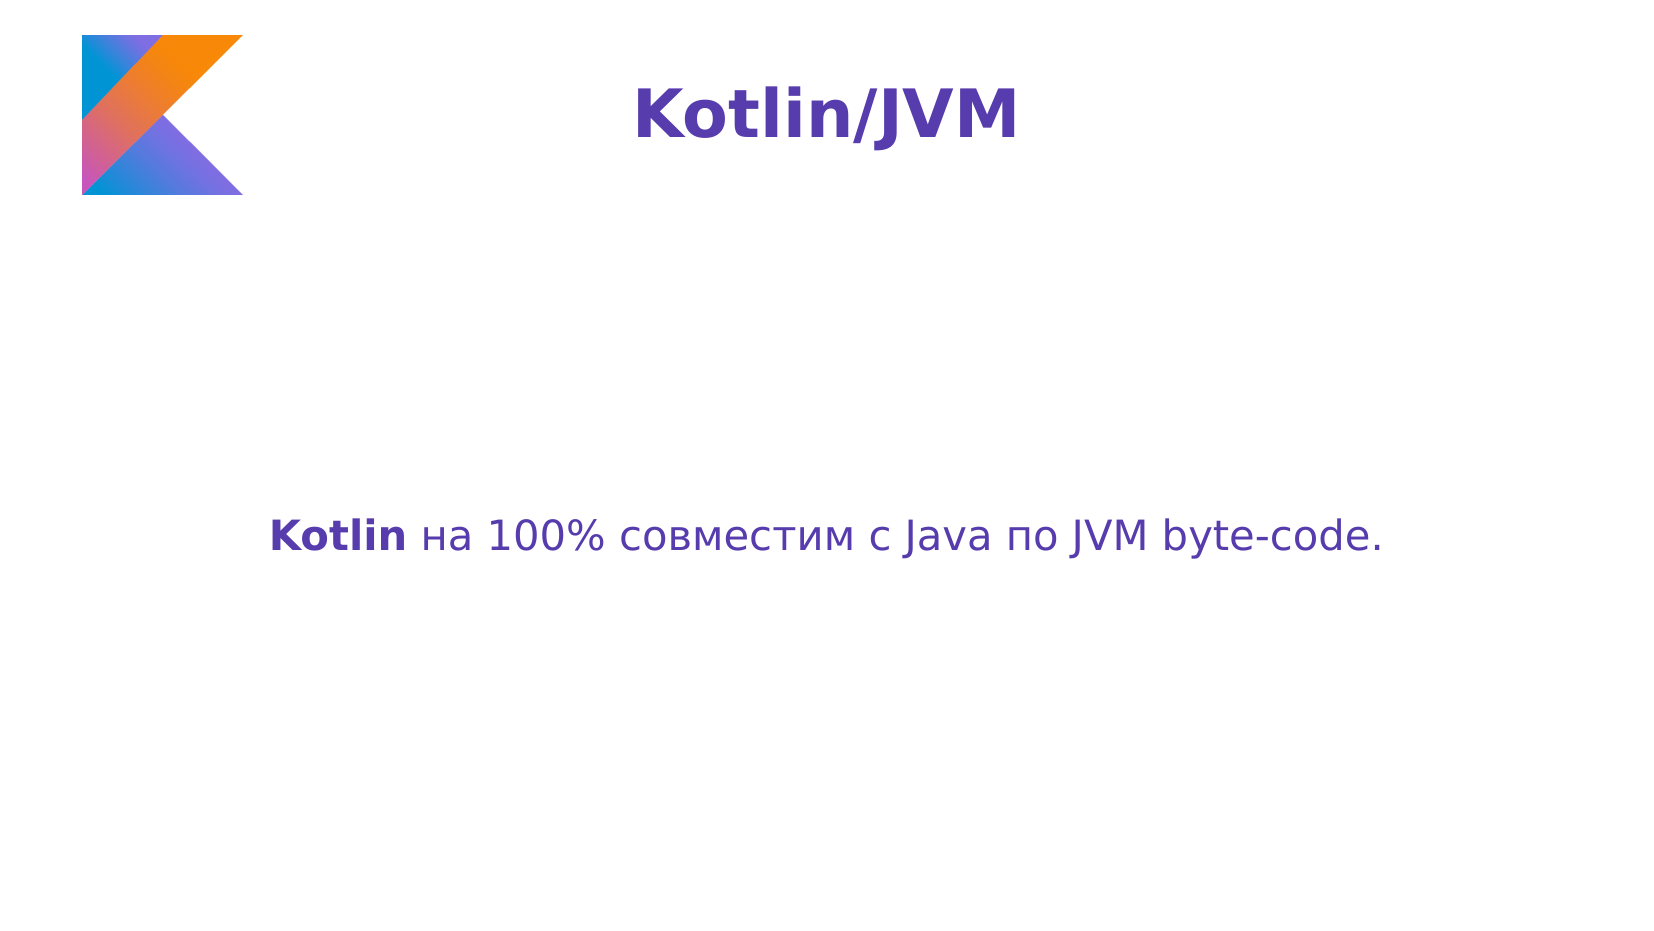

# Kotlin/JVM
Kotlin на 100% совместим с Java по JVM byte-code.